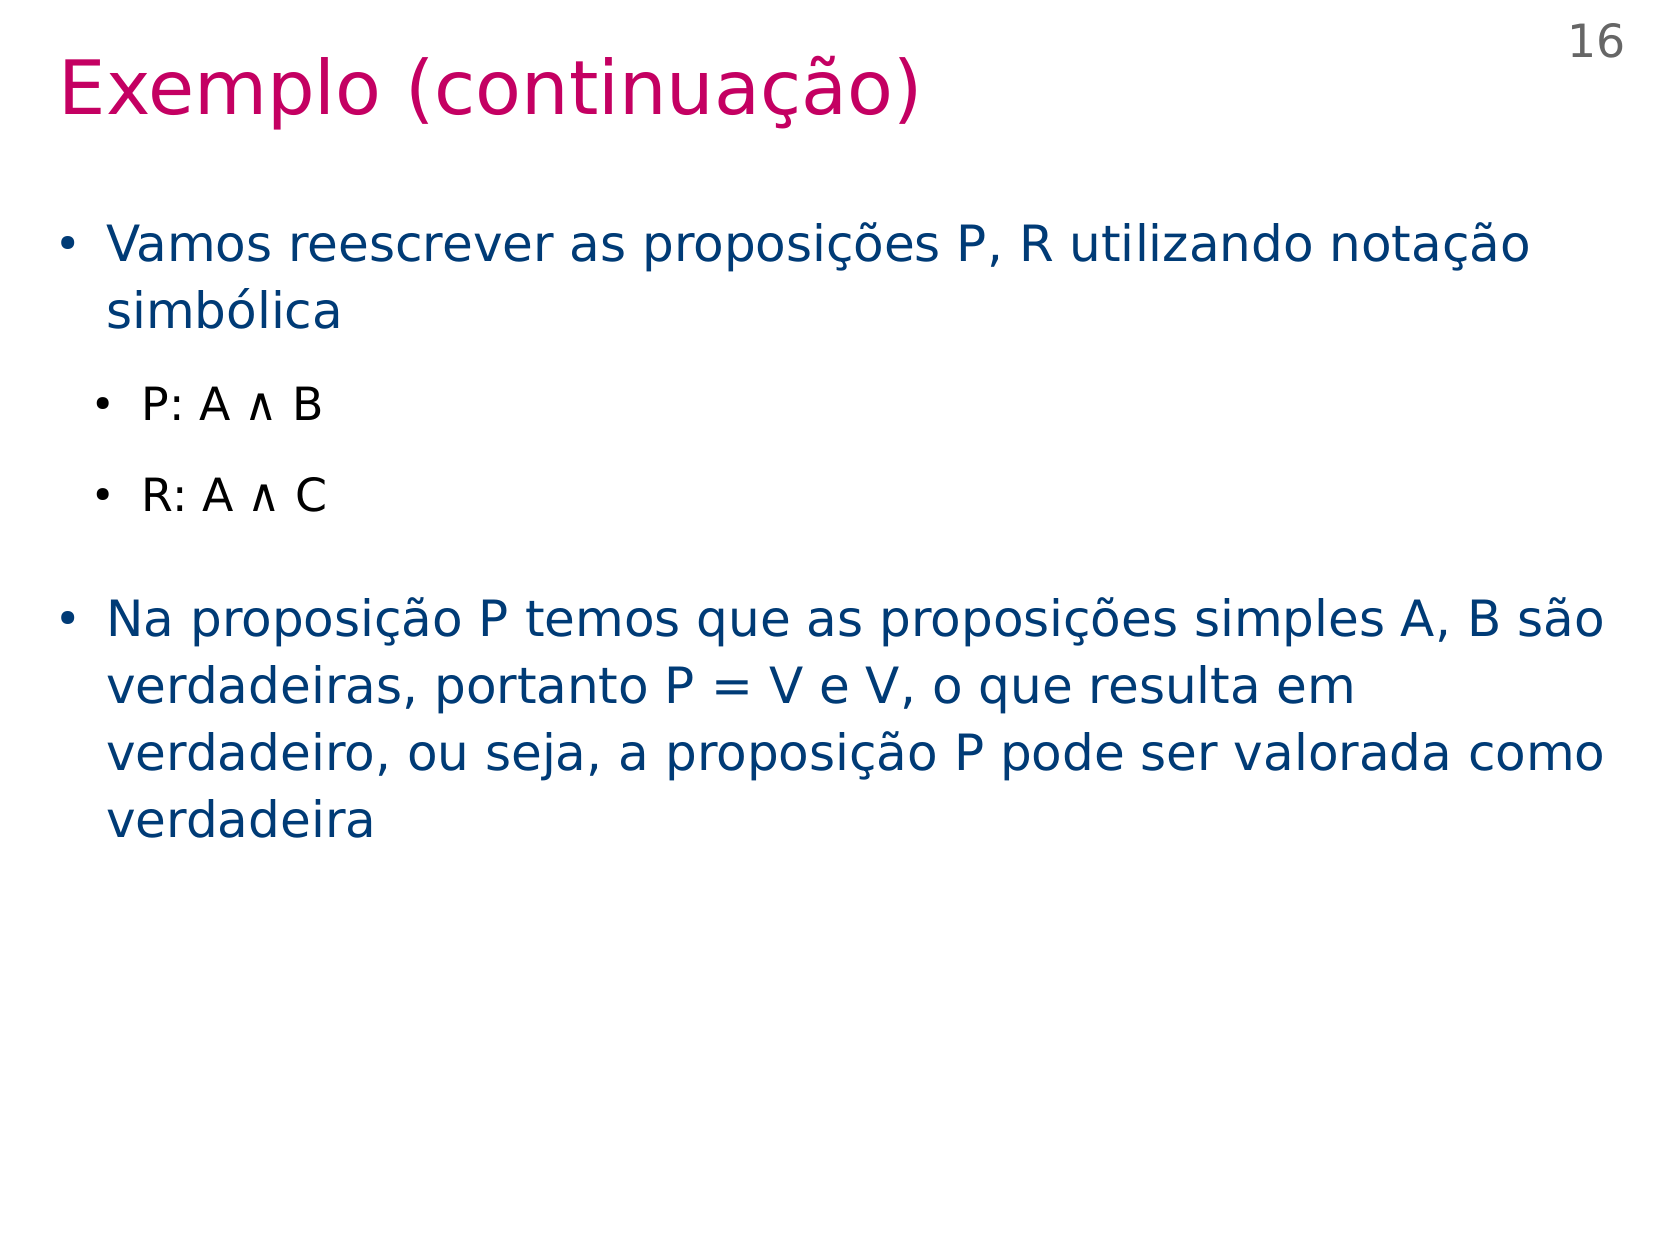

16
# Exemplo (continuação)
Vamos reescrever as proposições P, R utilizando notação simbólica
P: A ∧ B
R: A ∧ C
Na proposição P temos que as proposições simples A, B são verdadeiras, portanto P = V e V, o que resulta em verdadeiro, ou seja, a proposição P pode ser valorada como verdadeira